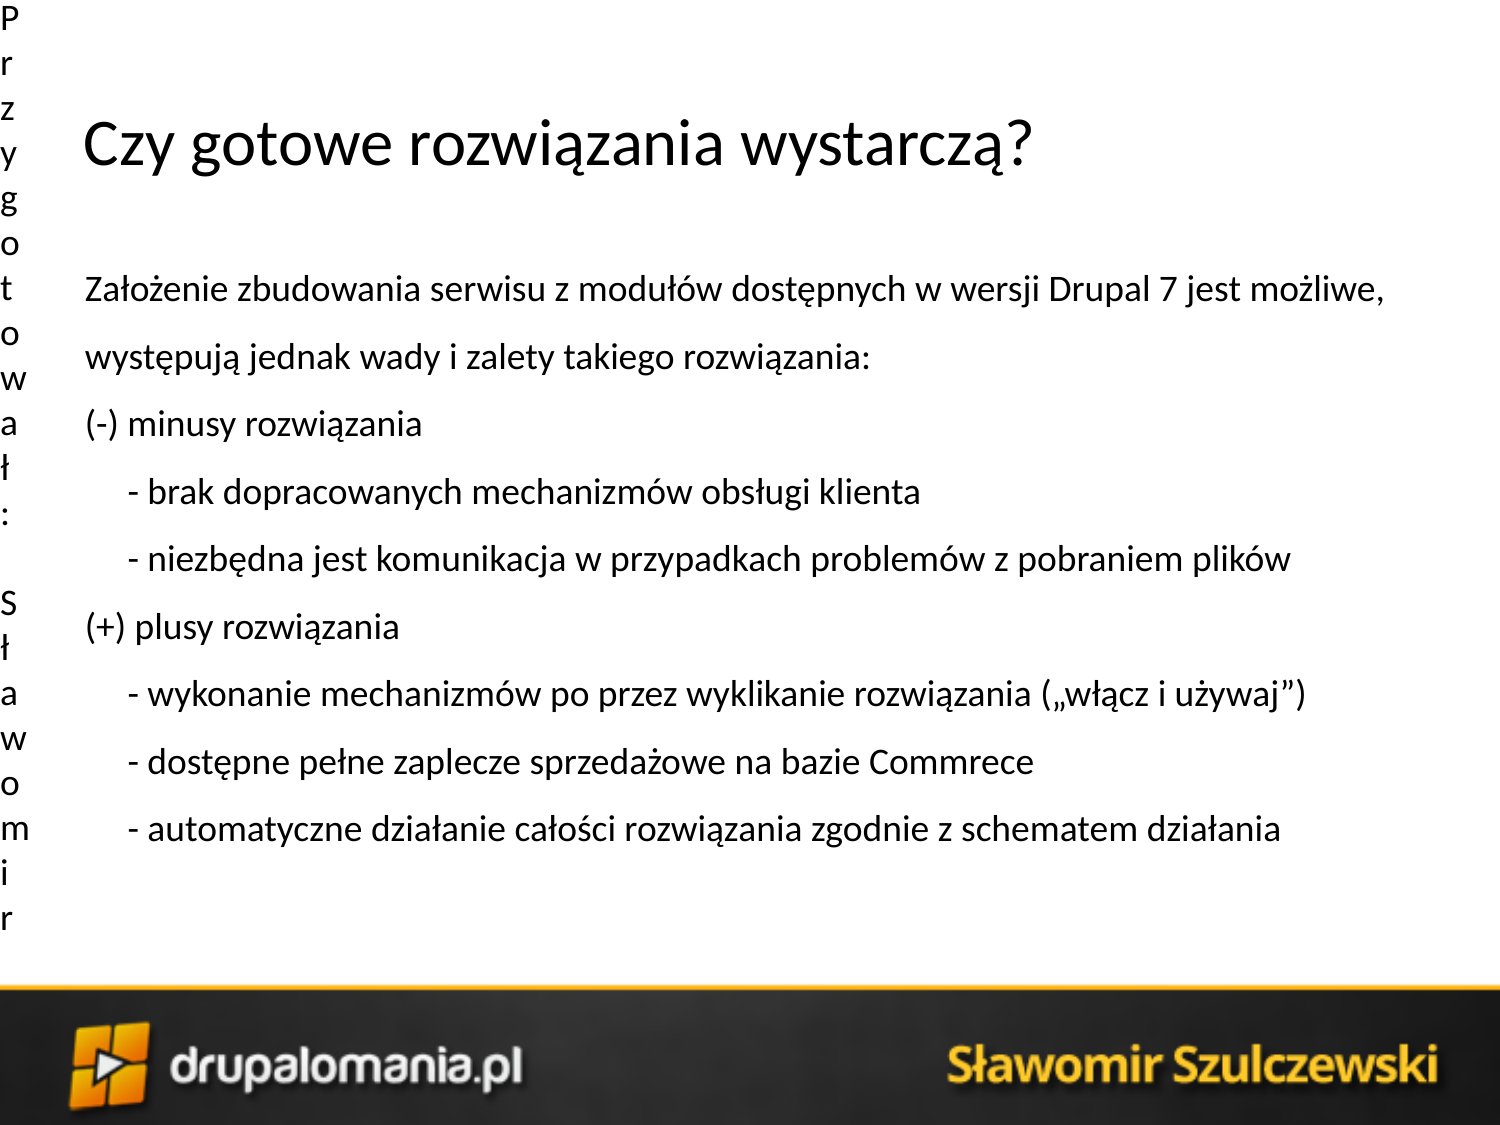

Przygotował: Sławomir Szulczewski (Drupalomania.pl)
Czy gotowe rozwiązania wystarczą?
Założenie zbudowania serwisu z modułów dostępnych w wersji Drupal 7 jest możliwe, występują jednak wady i zalety takiego rozwiązania:
(-) minusy rozwiązania
 - brak dopracowanych mechanizmów obsługi klienta
 - niezbędna jest komunikacja w przypadkach problemów z pobraniem plików
(+) plusy rozwiązania
 - wykonanie mechanizmów po przez wyklikanie rozwiązania („włącz i używaj”)
 - dostępne pełne zaplecze sprzedażowe na bazie Commrece
 - automatyczne działanie całości rozwiązania zgodnie z schematem działania